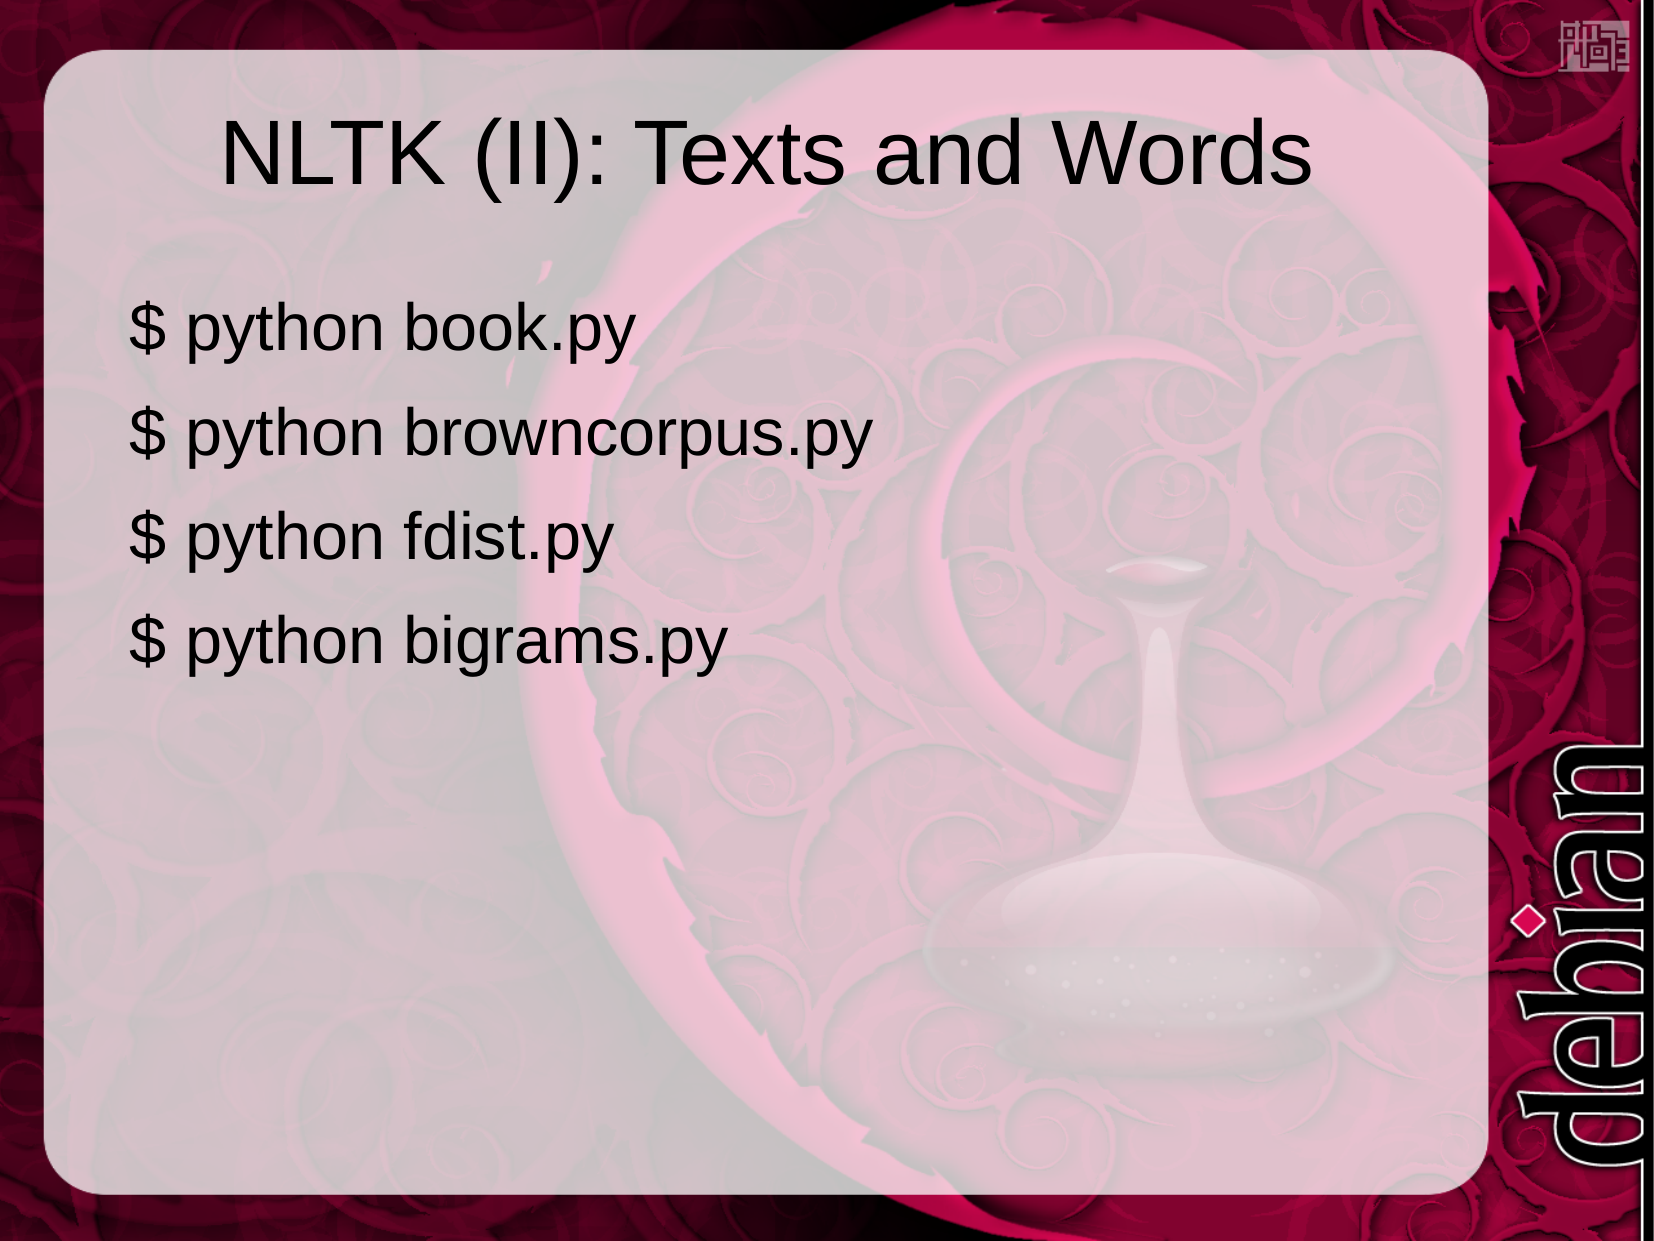

# NLTK (II): Texts and Words
$ python book.py
$ python browncorpus.py
$ python fdist.py
$ python bigrams.py